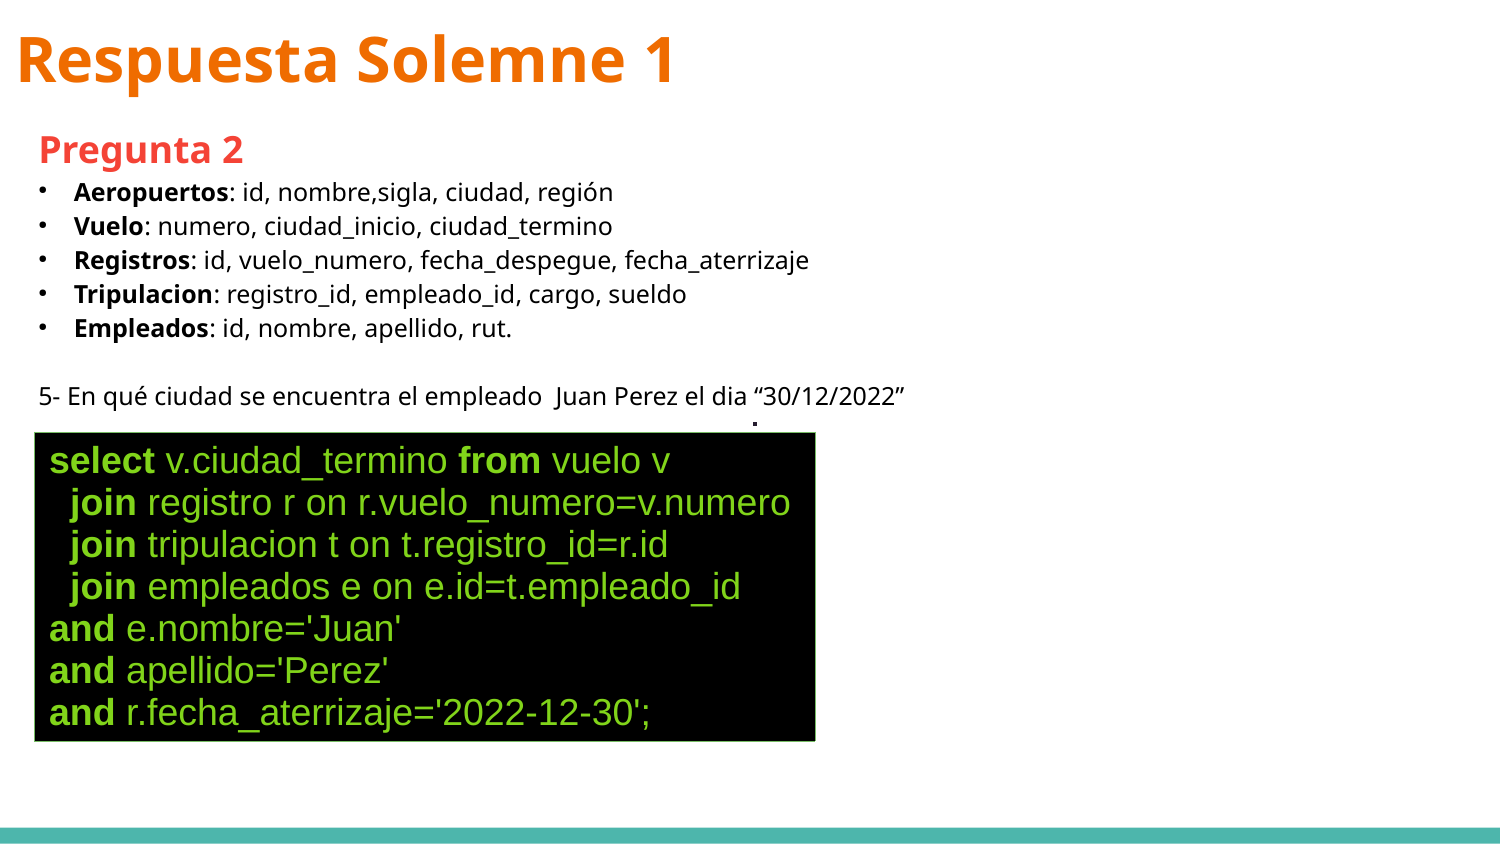

# Respuesta Solemne 1
Pregunta 2
Aeropuertos: id, nombre,sigla, ciudad, región
Vuelo: numero, ciudad_inicio, ciudad_termino
Registros: id, vuelo_numero, fecha_despegue, fecha_aterrizaje
Tripulacion: registro_id, empleado_id, cargo, sueldo
Empleados: id, nombre, apellido, rut.
5- En qué ciudad se encuentra el empleado Juan Perez el dia “30/12/2022”
| select v.ciudad\_termino from vuelo v join registro r on r.vuelo\_numero=v.numero join tripulacion t on t.registro\_id=r.id join empleados e on e.id=t.empleado\_id and e.nombre='Juan' and apellido='Perez' and r.fecha\_aterrizaje='2022-12-30'; |
| --- |